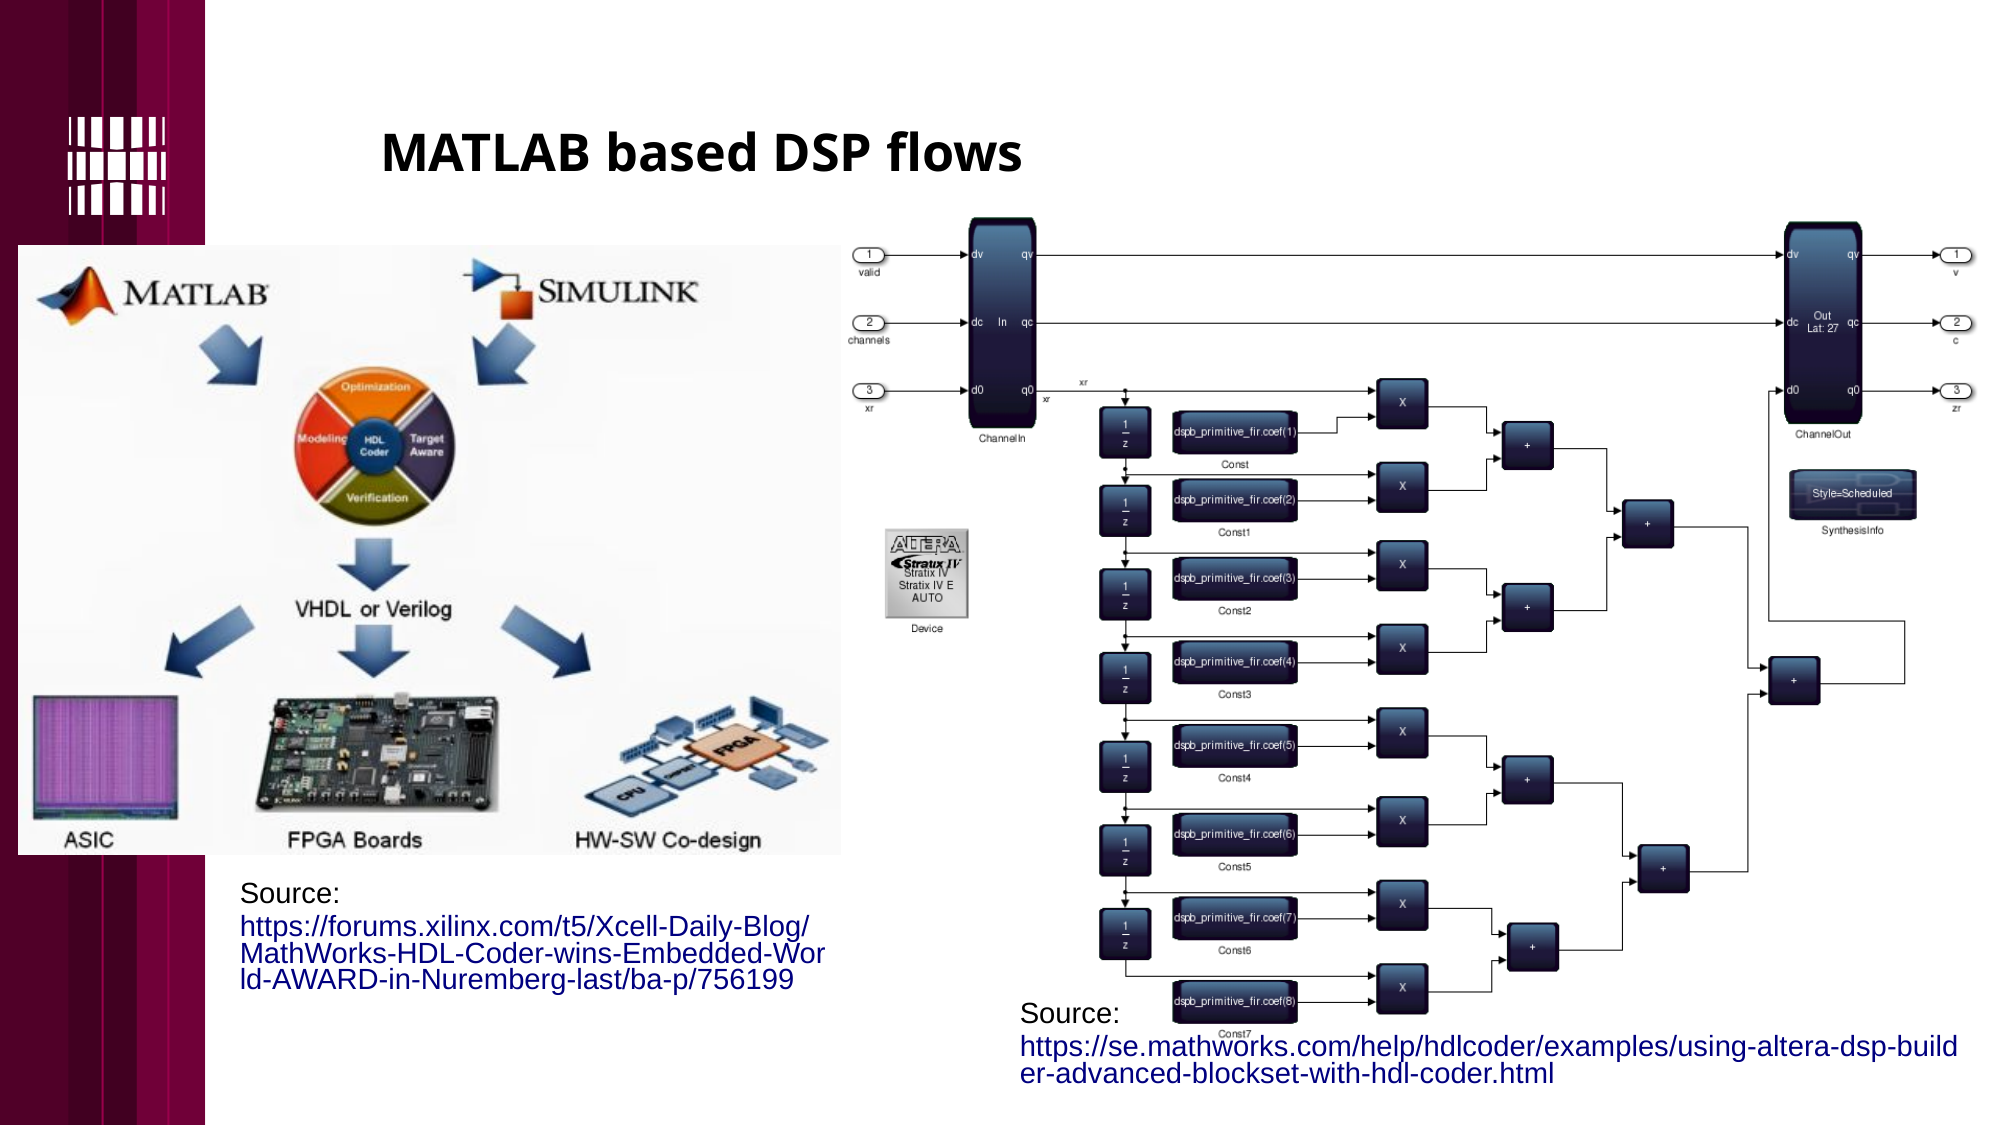

# MATLAB based DSP flows
Source: https://forums.xilinx.com/t5/Xcell-Daily-Blog/MathWorks-HDL-Coder-wins-Embedded-World-AWARD-in-Nuremberg-last/ba-p/756199
Source: https://se.mathworks.com/help/hdlcoder/examples/using-altera-dsp-builder-advanced-blockset-with-hdl-coder.html